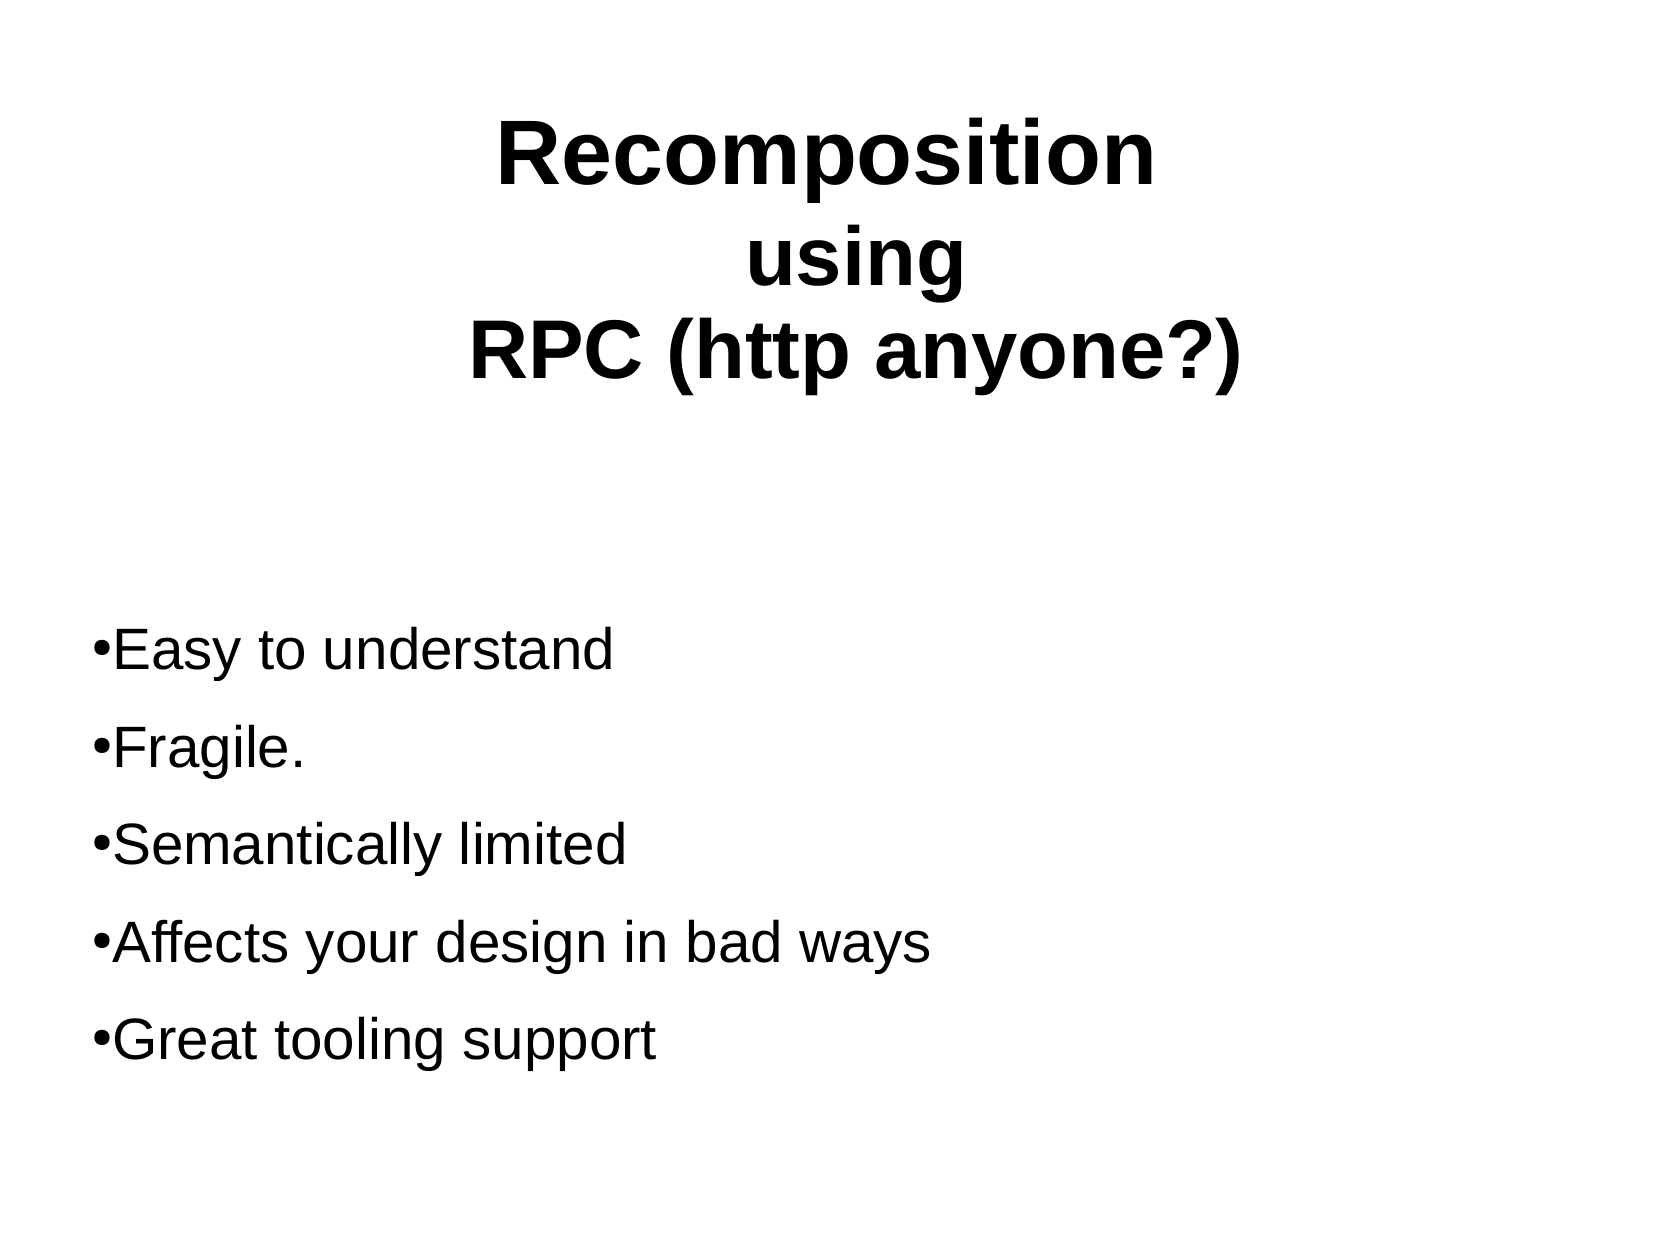

# Recomposition
using
RPC (http anyone?)
Easy to understand
Fragile.
Semantically limited
Affects your design in bad ways
Great tooling support